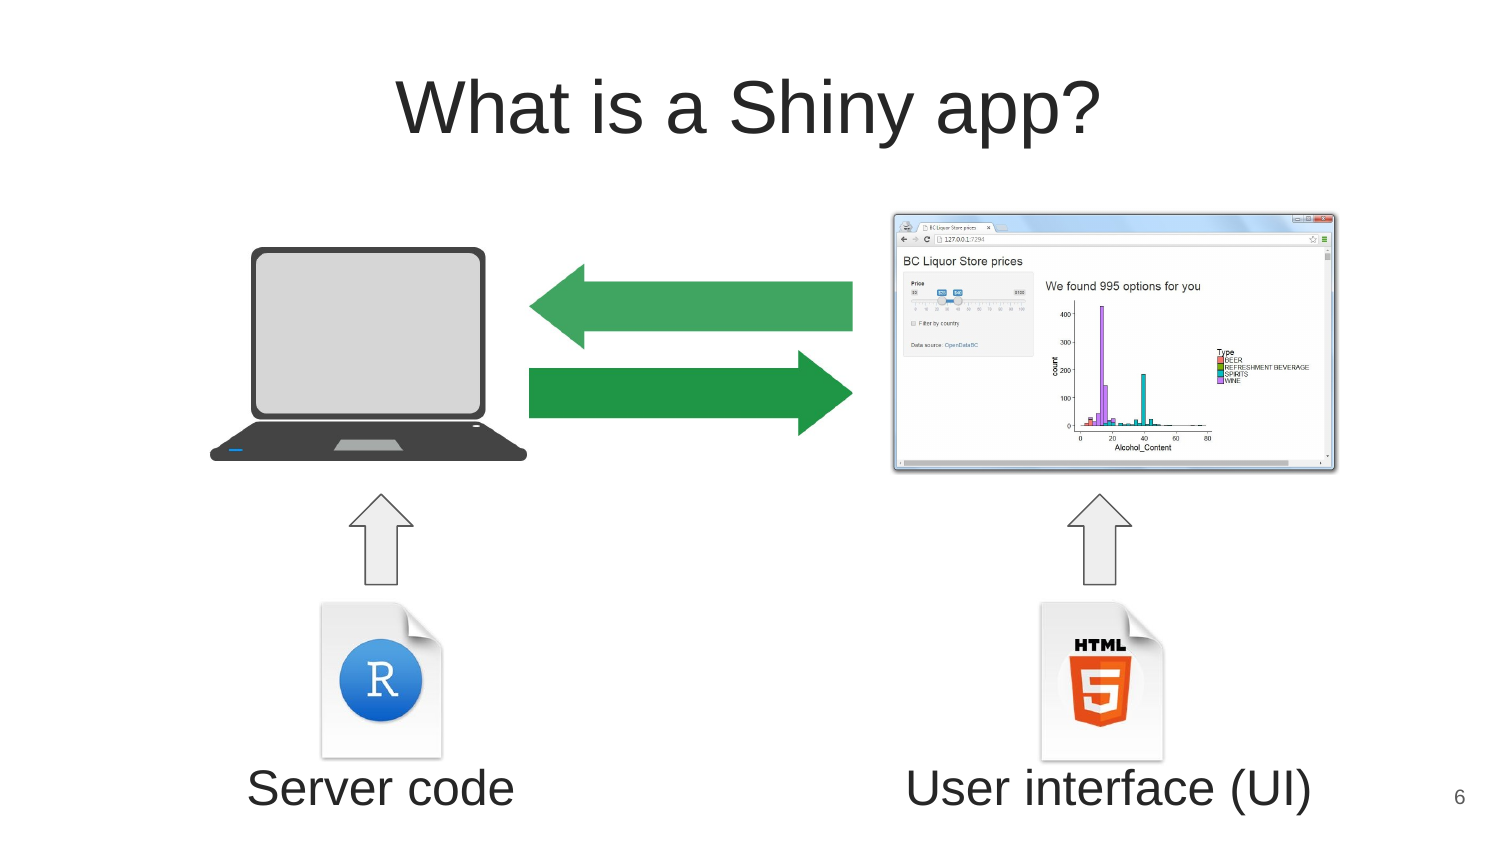

# What is a Shiny app?
Server code
User interface (UI)
6